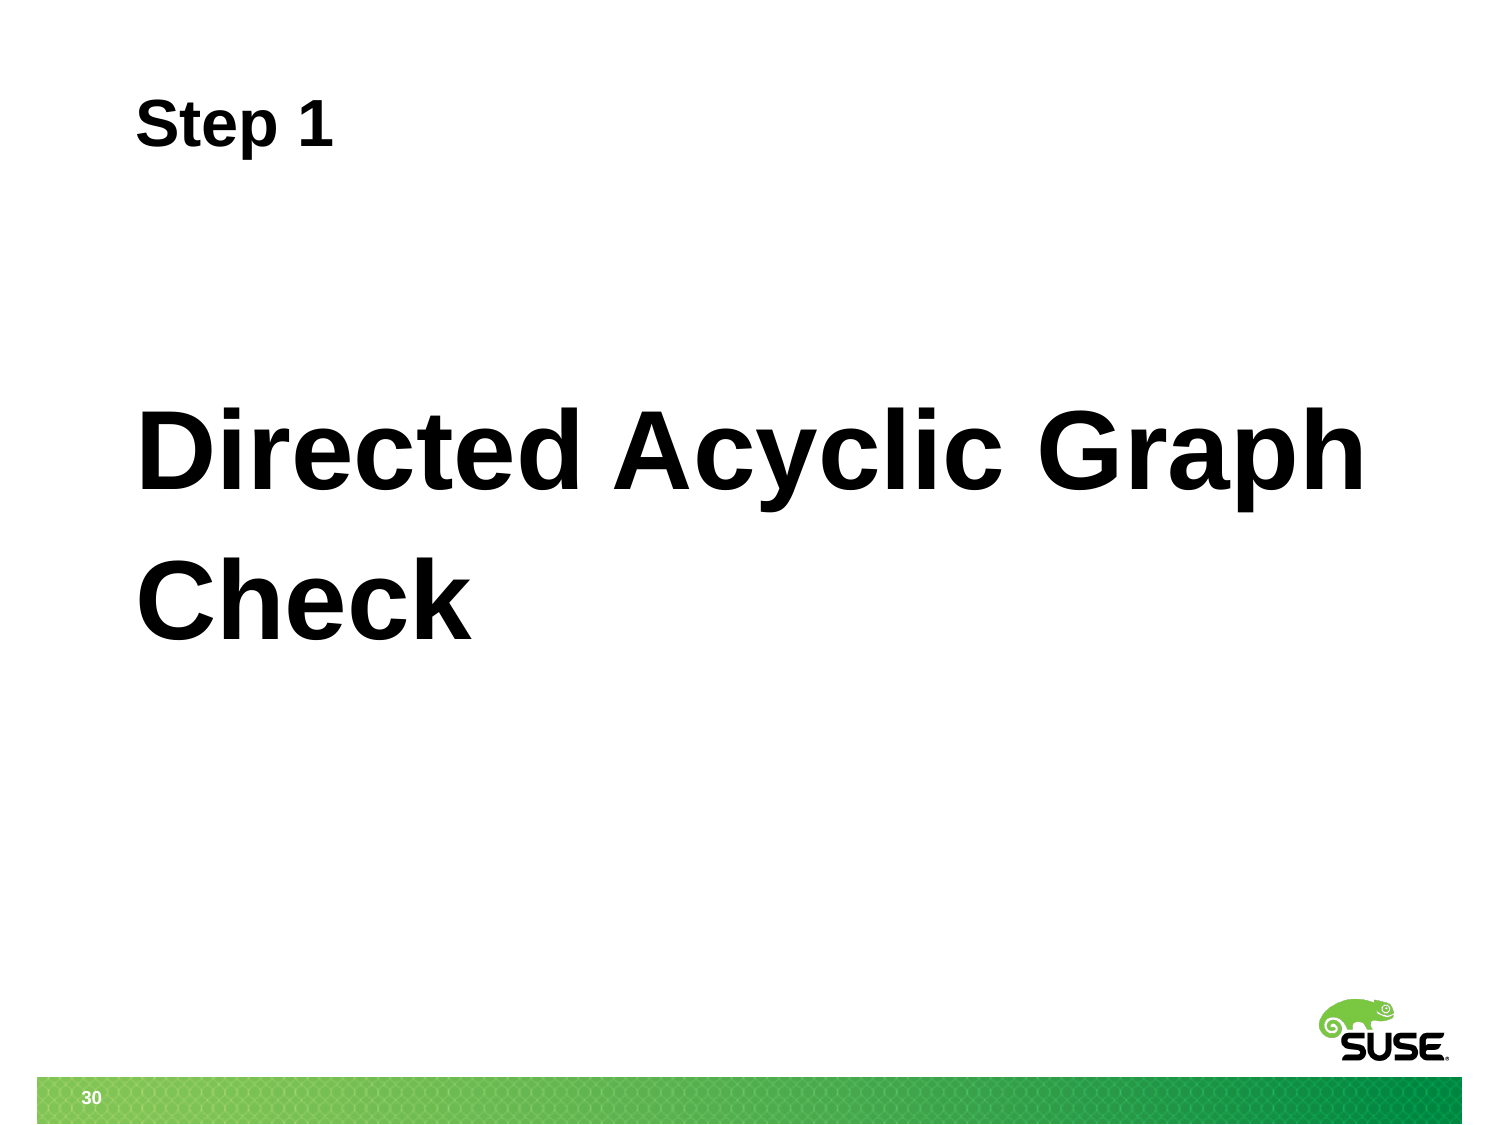

# Step 1
Directed Acyclic Graph
Check